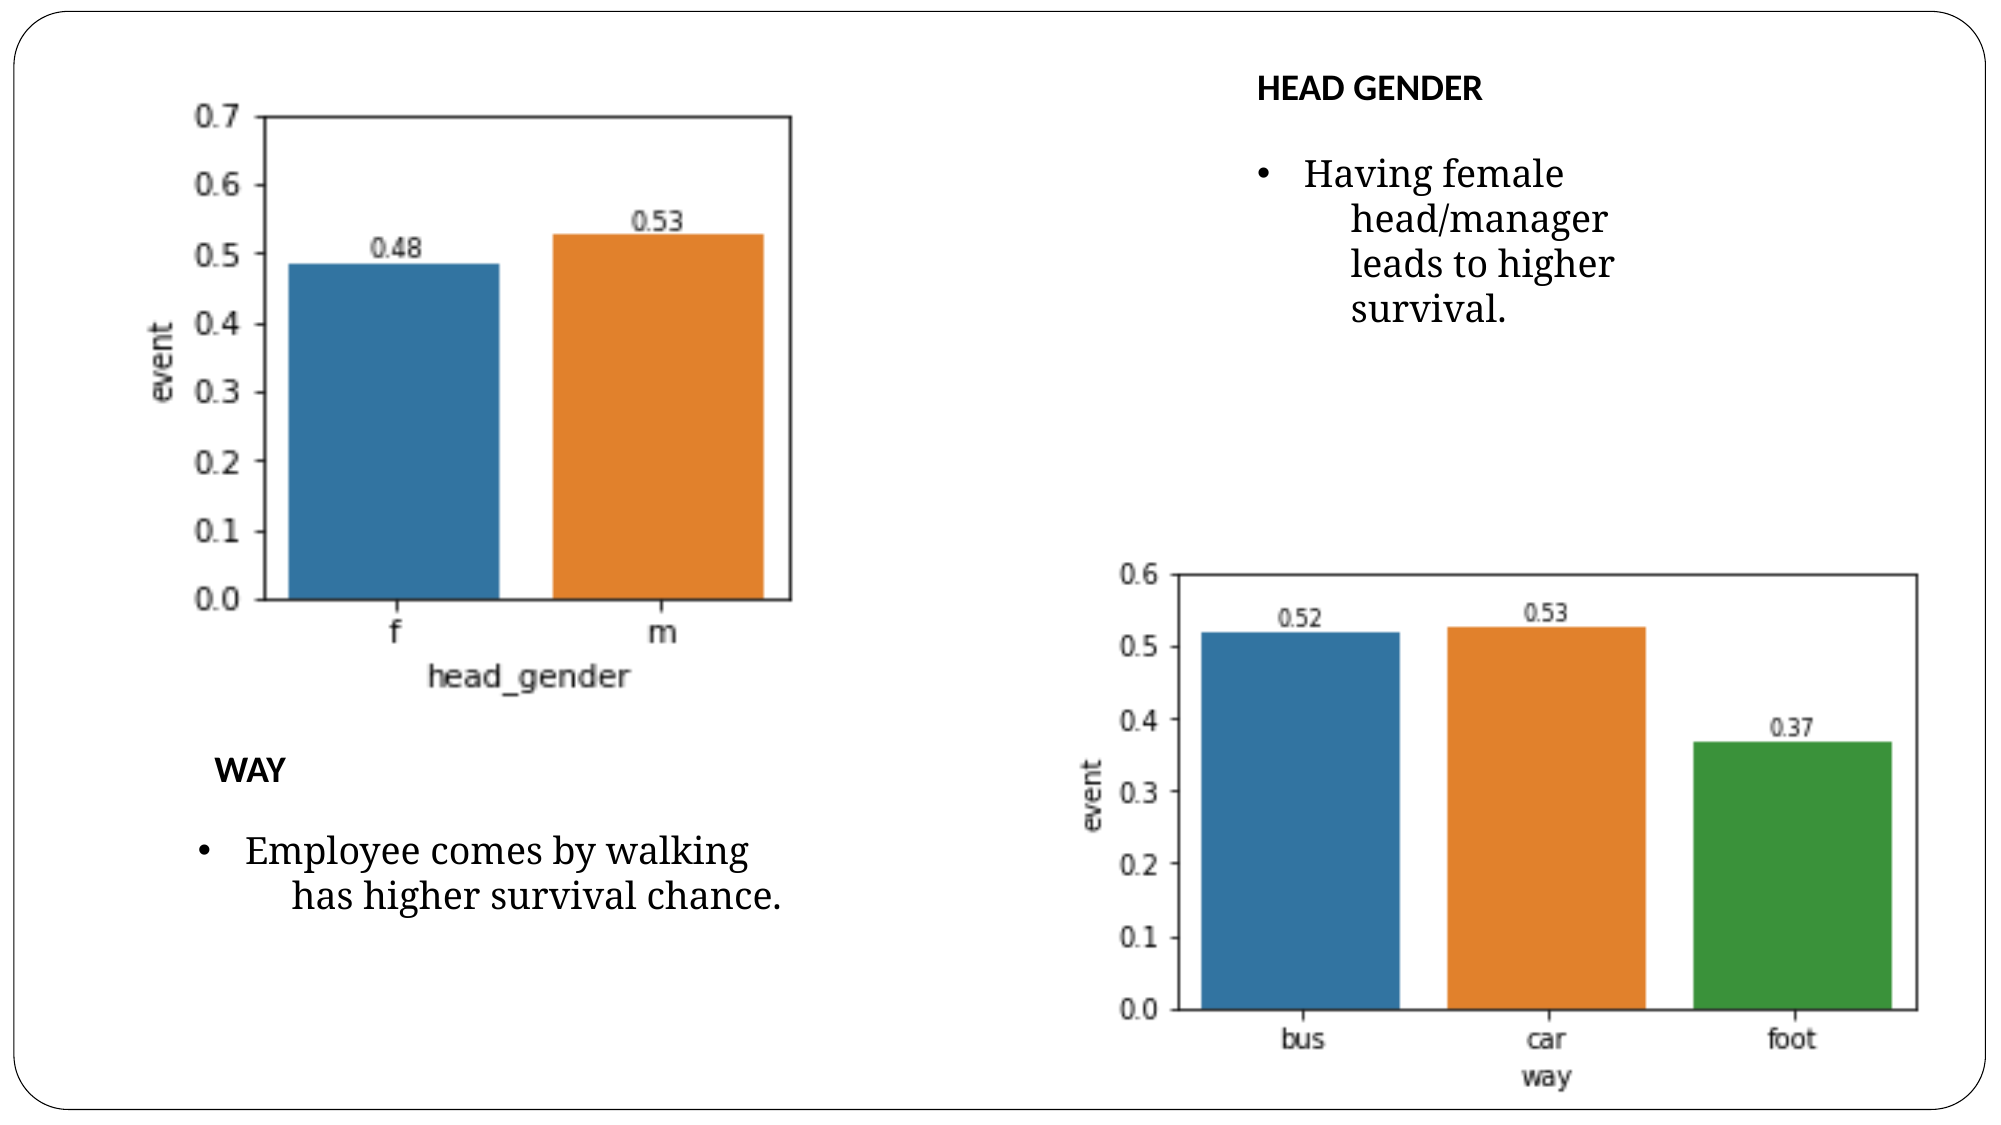

HEAD GENDER
Having female head/manager  leads to higher survival.
WAY
Employee comes by walking has higher survival chance.